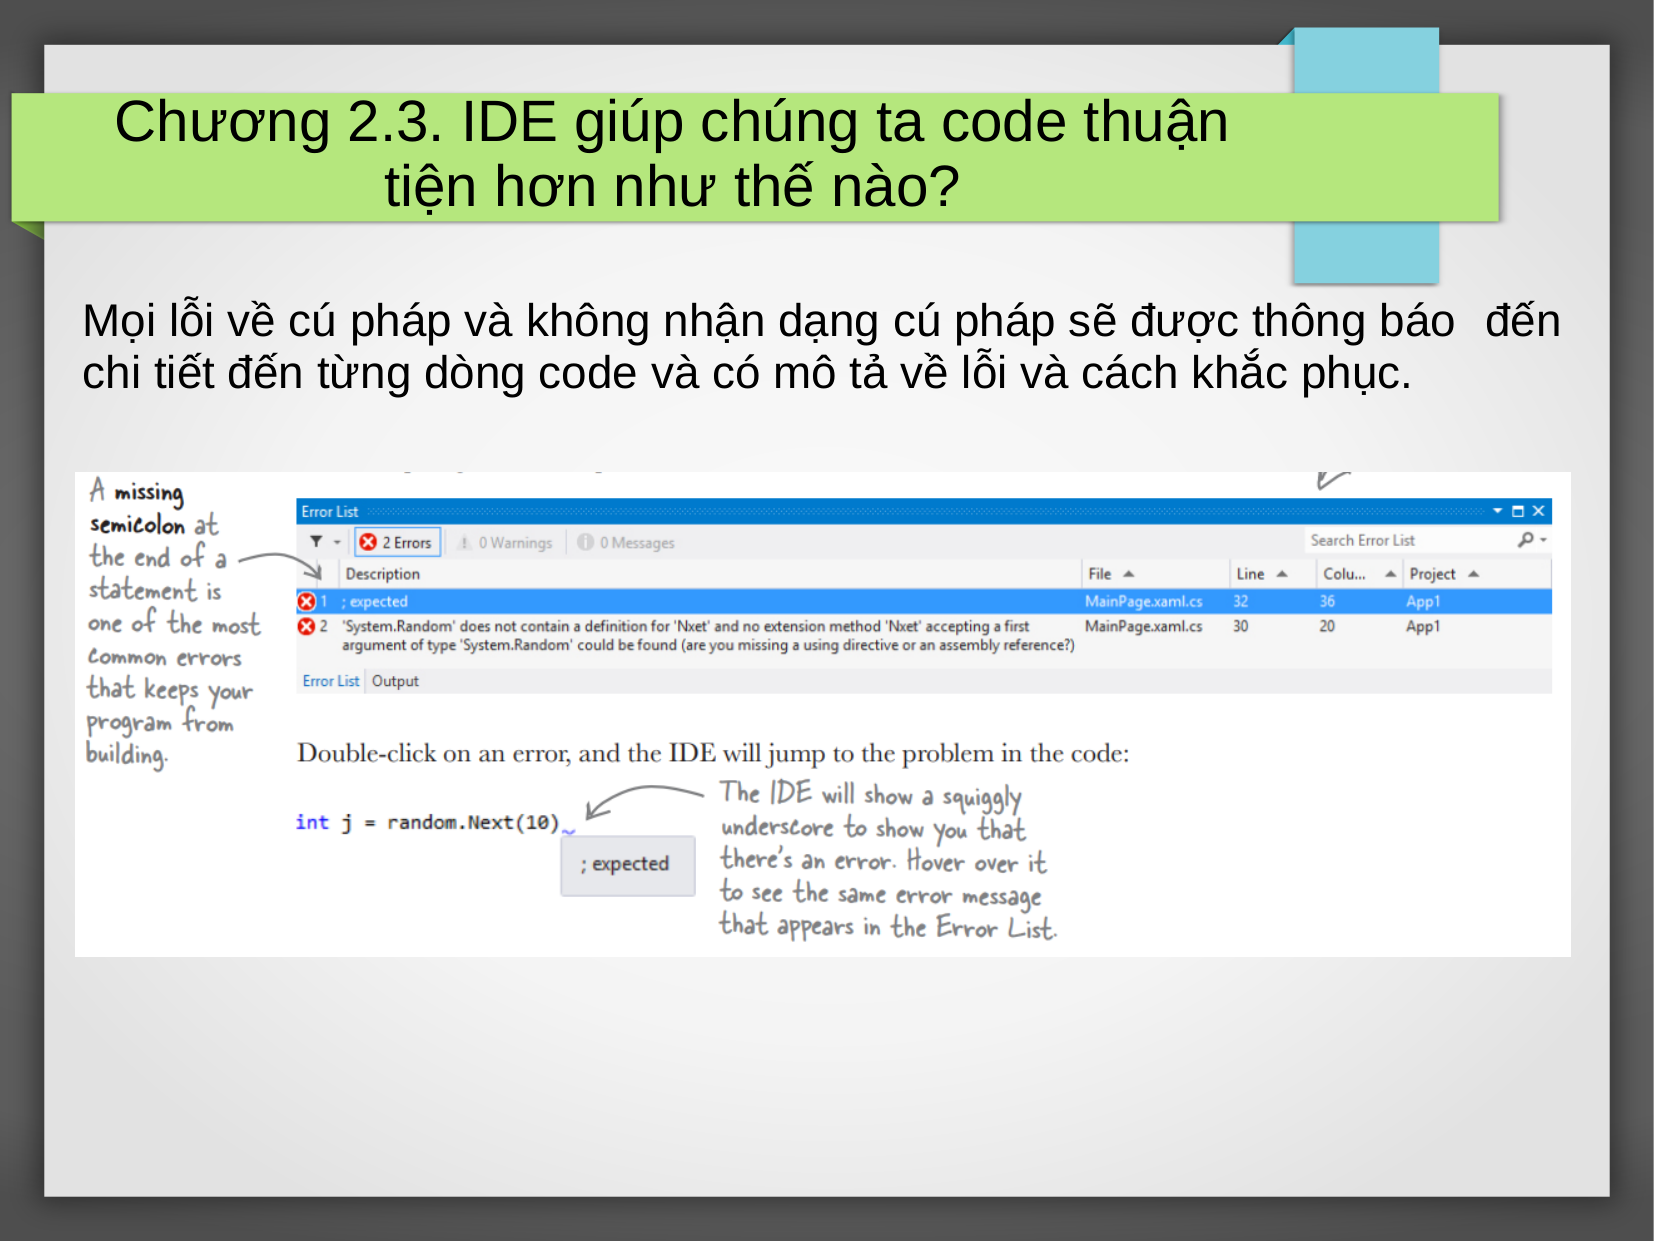

# Chương 2.3. IDE giúp chúng ta code thuận tiện hơn như thế nào?
Mọi lỗi về cú pháp và không nhận dạng cú pháp sẽ được thông báo 	đến chi tiết đến từng dòng code và có mô tả về lỗi và cách khắc phục.